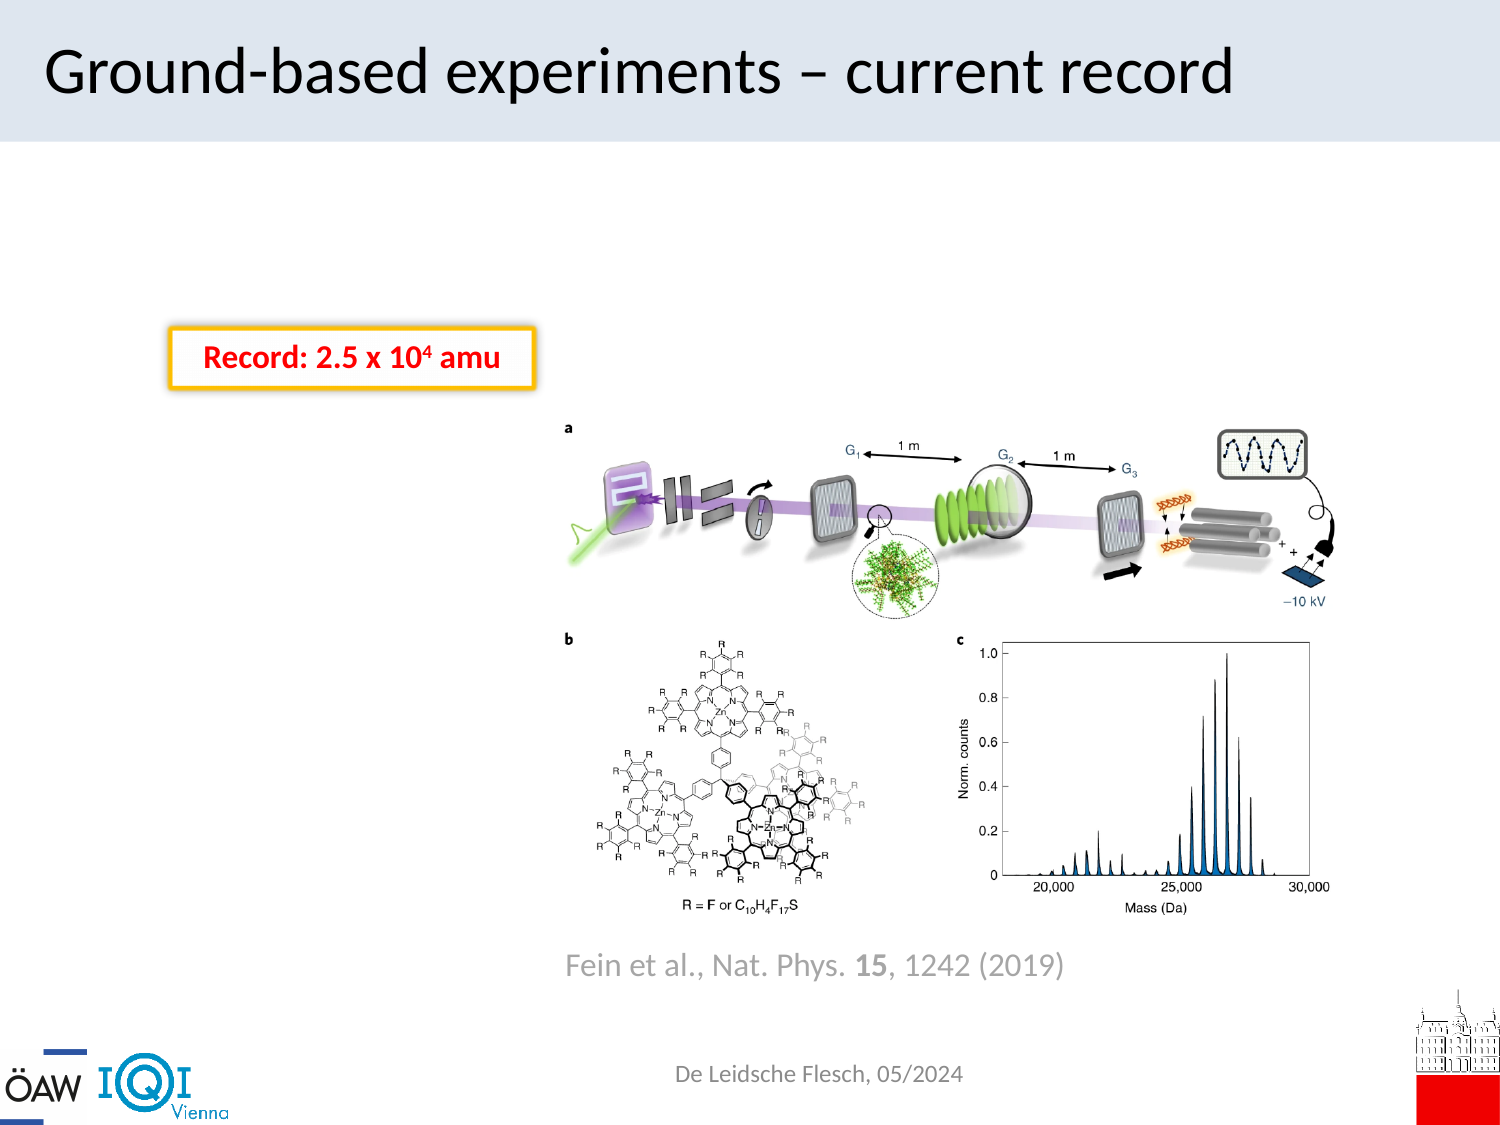

# Ground-based experiments – current record
Record: 2.5 x 104 amu
Fein et al., Nat. Phys. 15, 1242 (2019)
De Leidsche Flesch, 05/2024